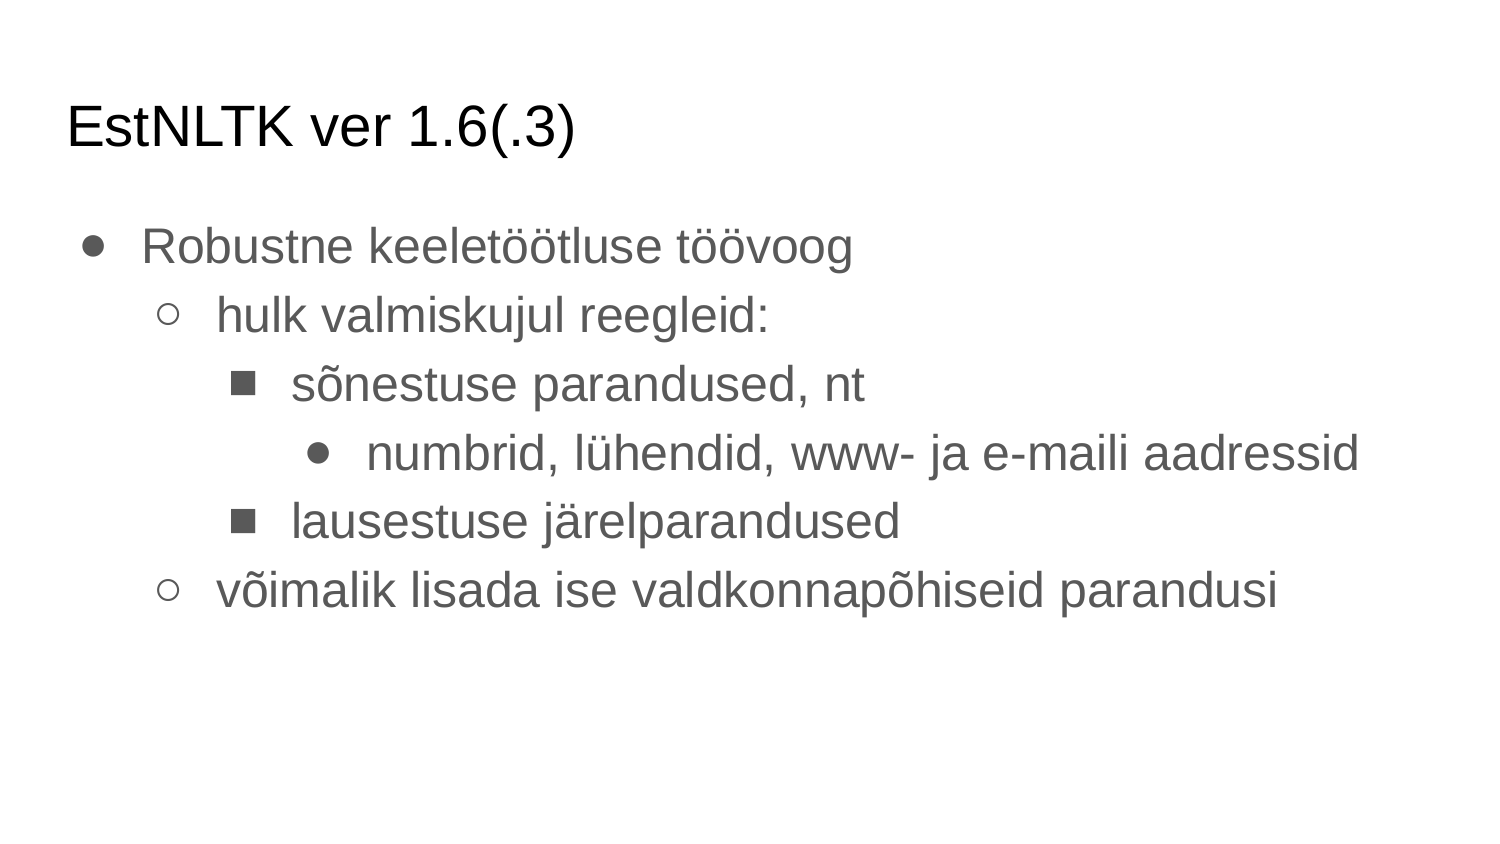

# EstNLTK ver 1.6(.3)
Robustne keeletöötluse töövoog
hulk valmiskujul reegleid:
sõnestuse parandused, nt
numbrid, lühendid, www- ja e-maili aadressid
lausestuse järelparandused
võimalik lisada ise valdkonnapõhiseid parandusi